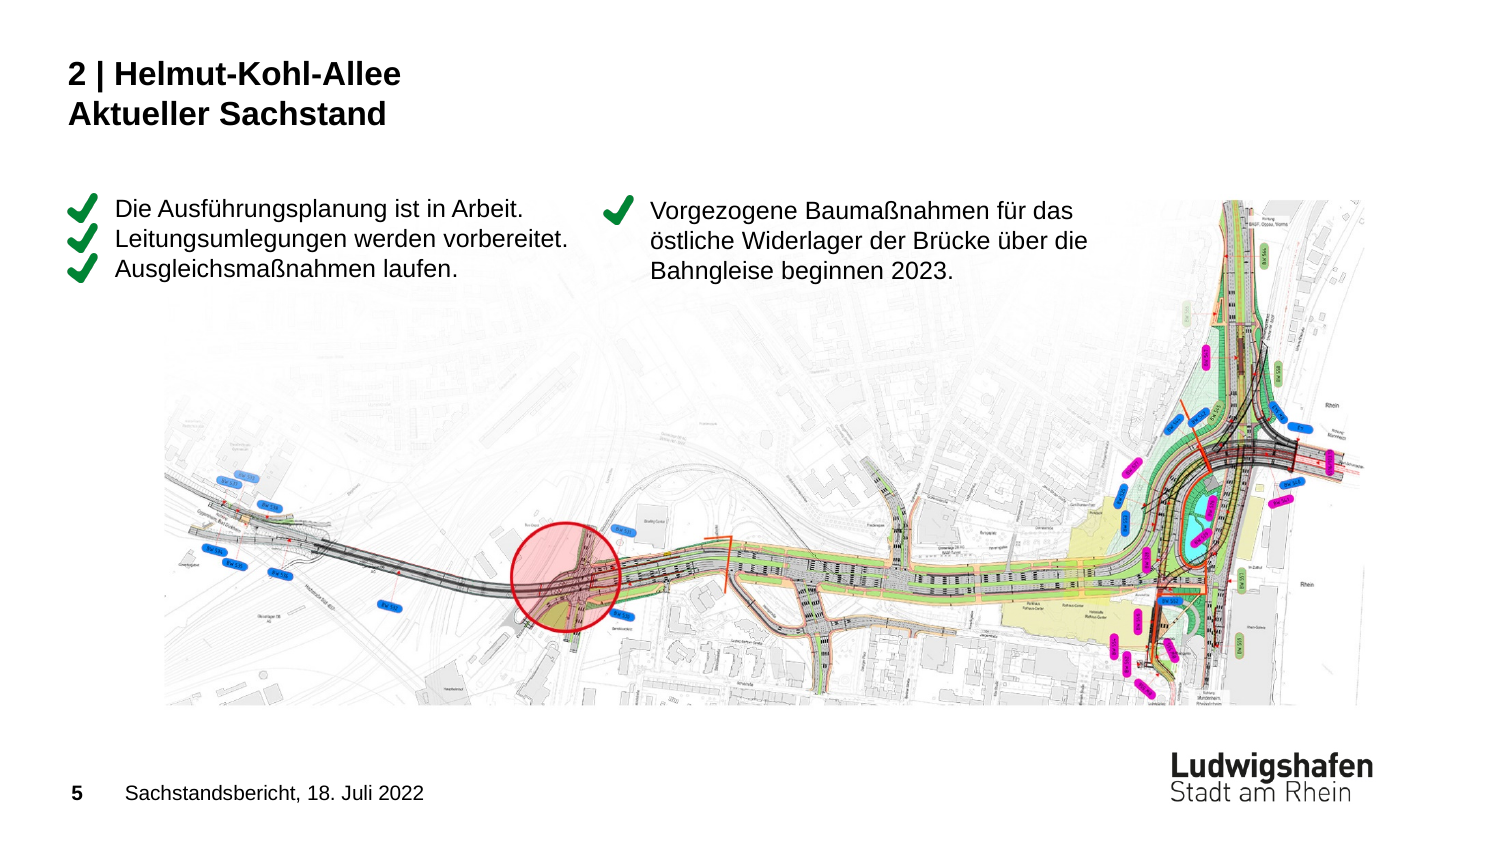

2 | Helmut-Kohl-Allee
Aktueller Sachstand
Die Ausführungsplanung ist in Arbeit.
Leitungsumlegungen werden vorbereitet.
Ausgleichsmaßnahmen laufen.
Vorgezogene Baumaßnahmen für das östliche Widerlager der Brücke über die Bahngleise beginnen 2023.